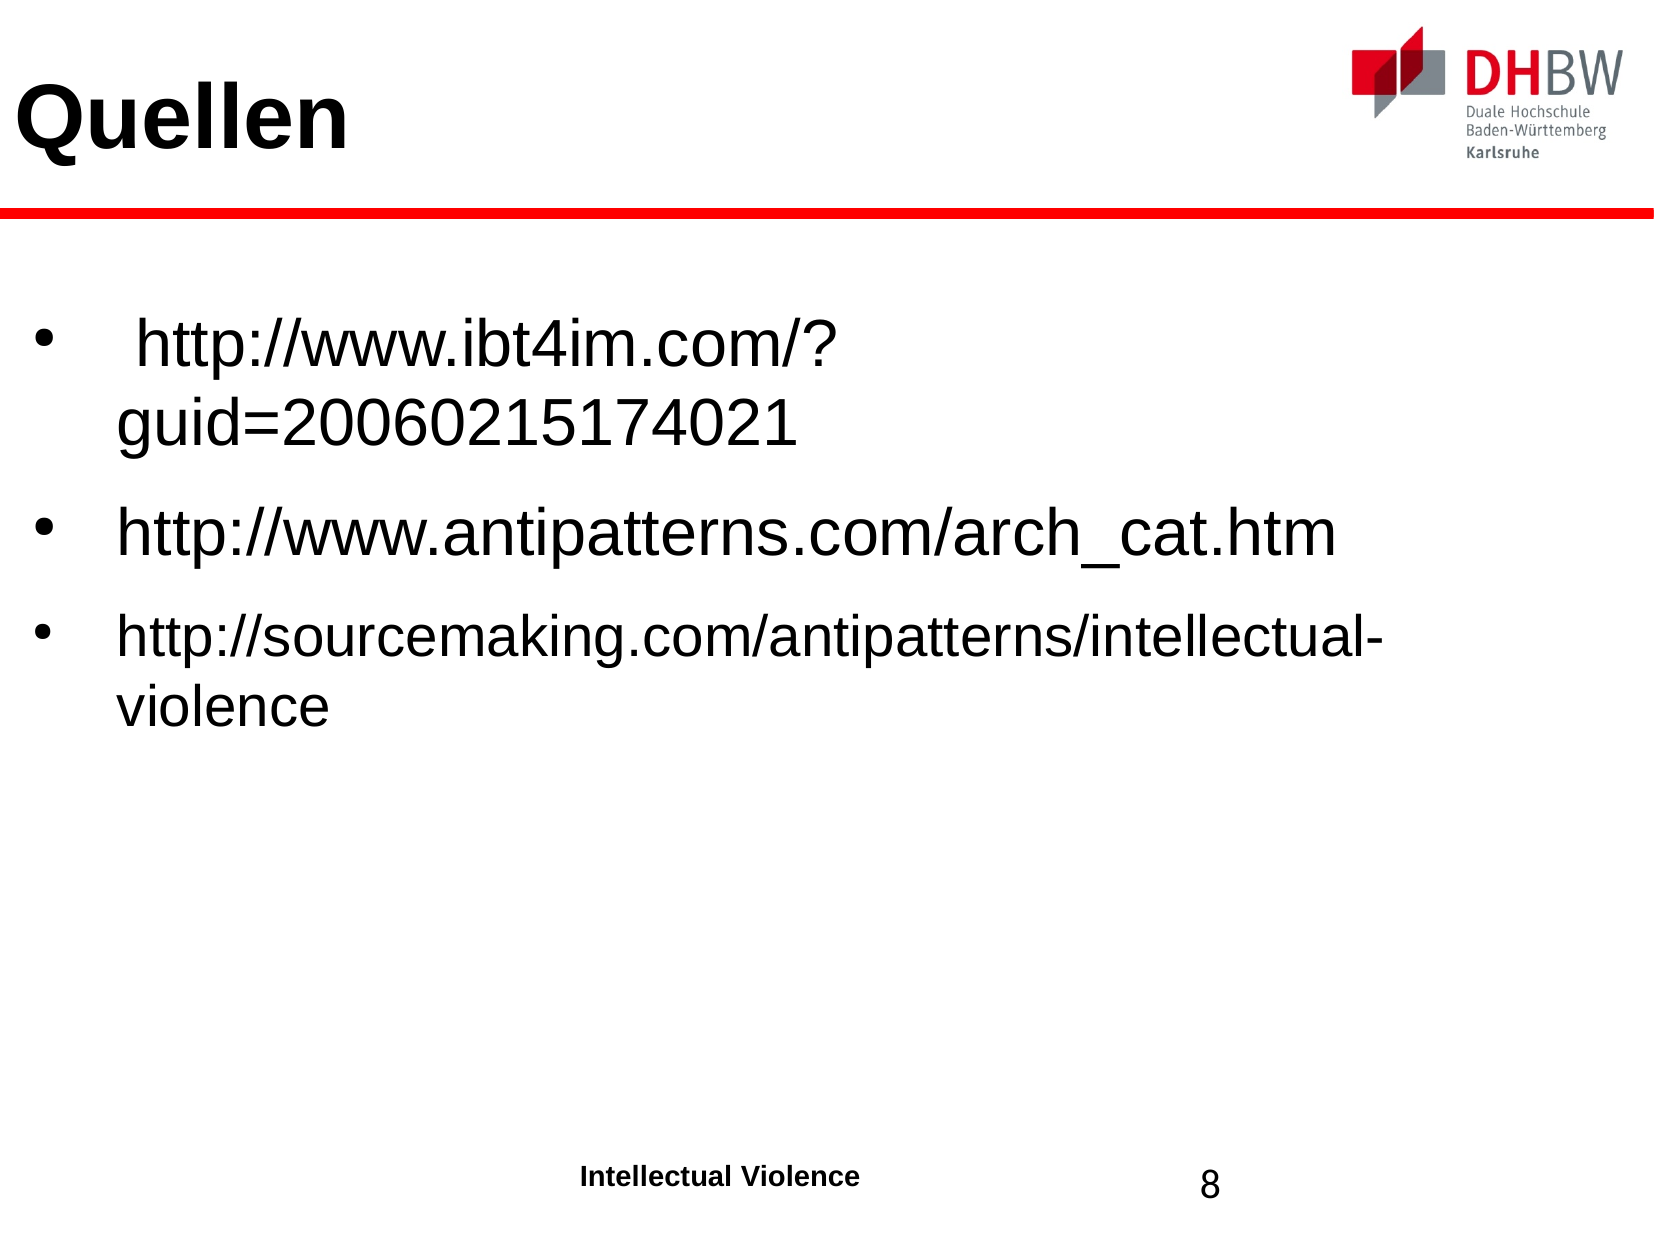

# Quellen
 http://www.ibt4im.com/?guid=20060215174021
http://www.antipatterns.com/arch_cat.htm
http://sourcemaking.com/antipatterns/intellectual-violence
Intellectual Violence